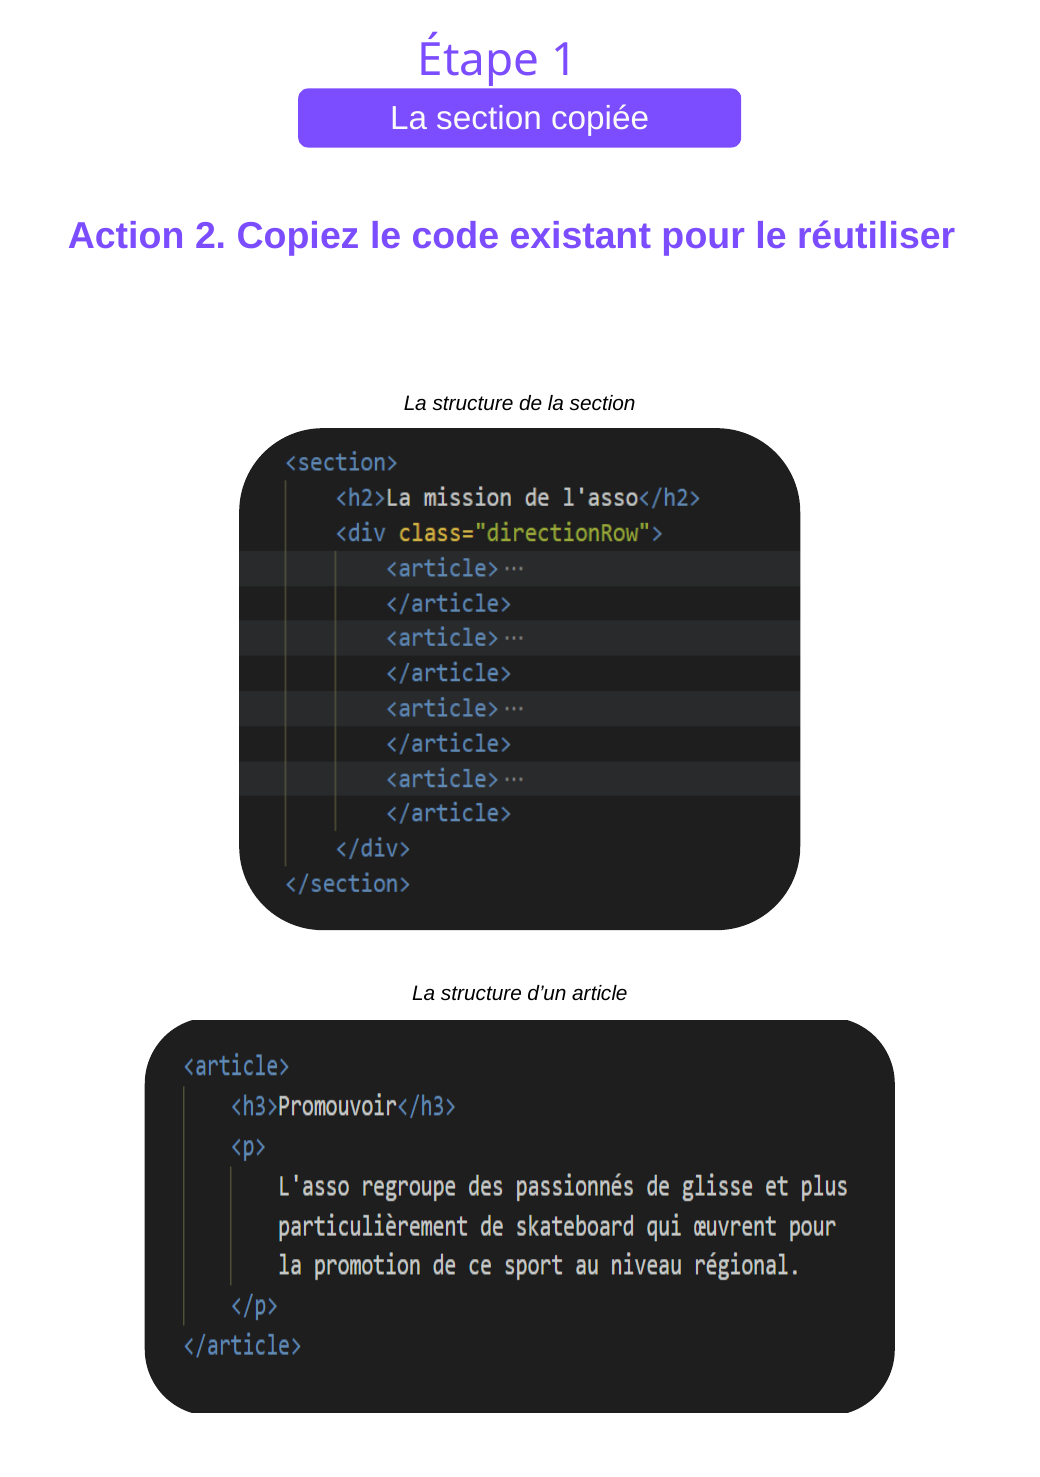

# Étape 1
La section copiée
Action 2. Copiez le code existant pour le réutiliser
La structure de la section
La structure d’un article